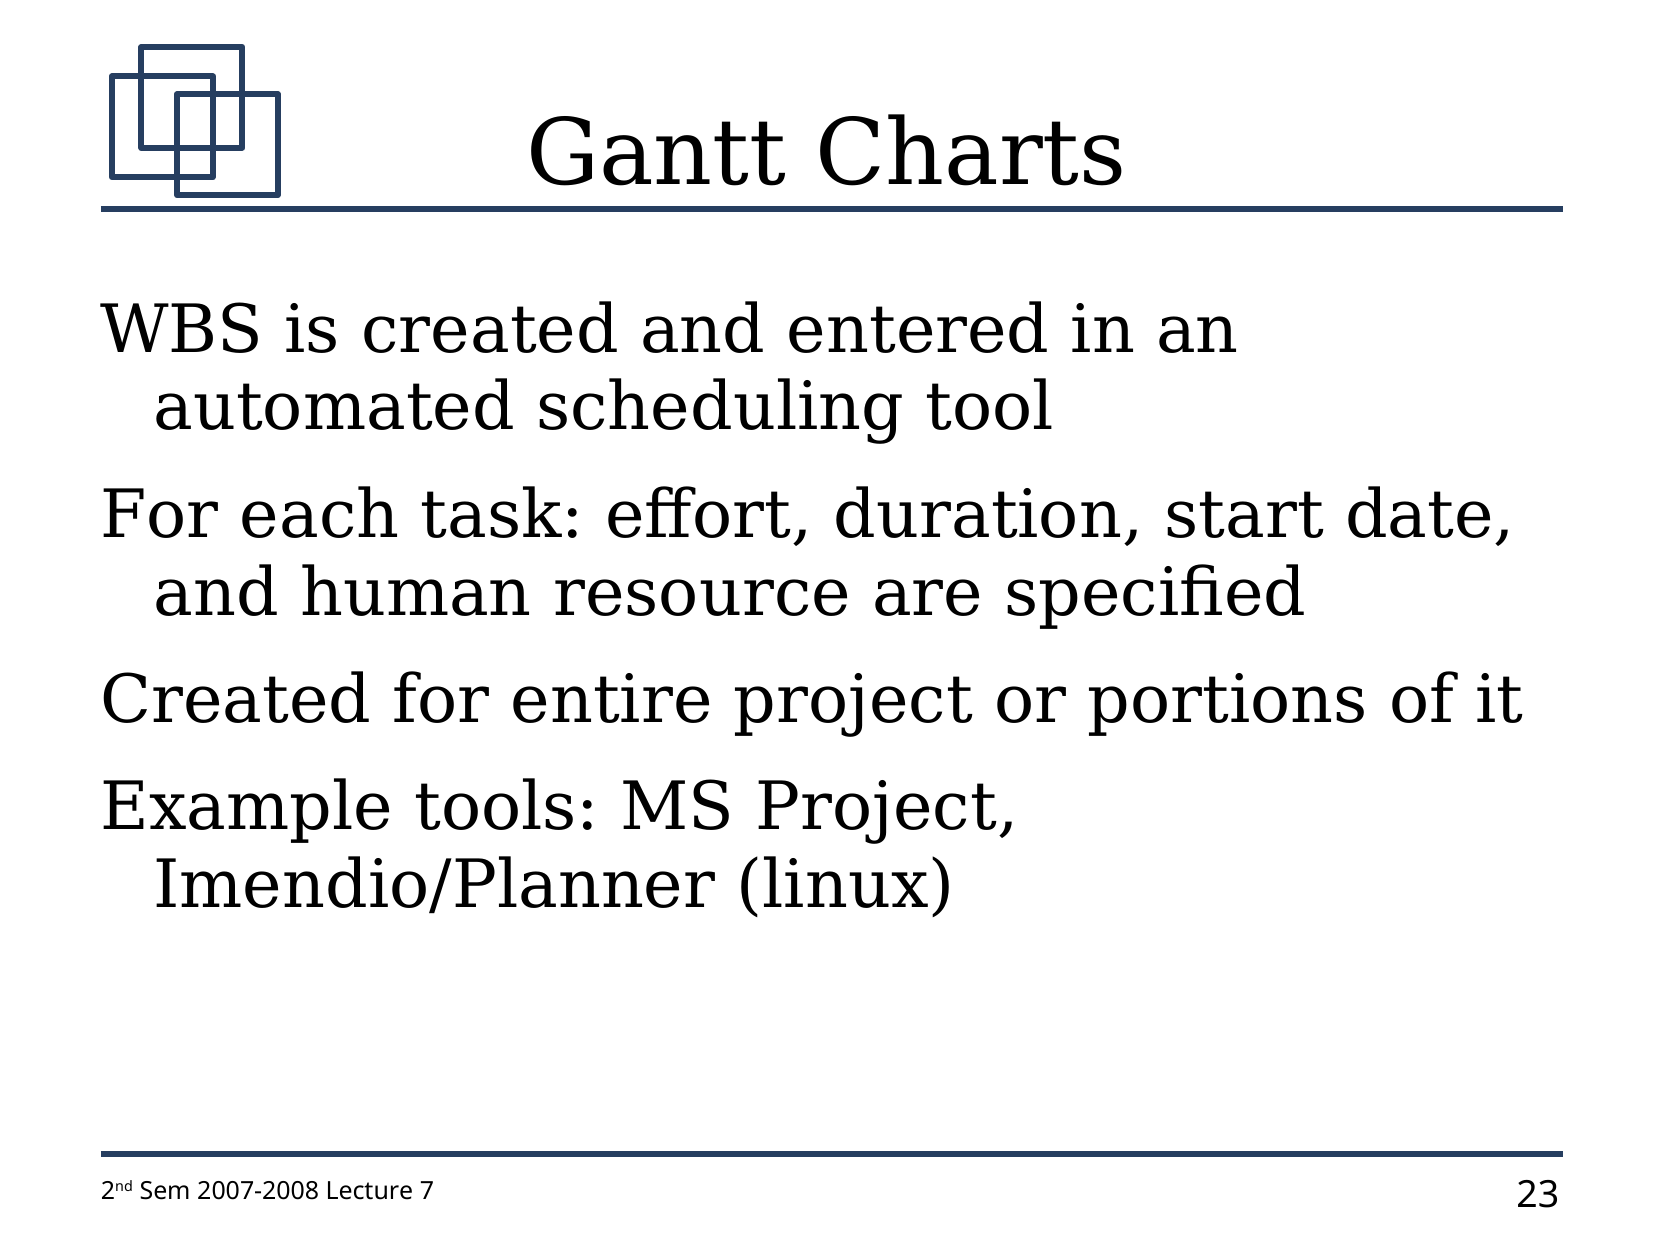

# Gantt Charts
WBS is created and entered in an automated scheduling tool
For each task: effort, duration, start date, and human resource are specified
Created for entire project or portions of it
Example tools: MS Project, Imendio/Planner (linux)